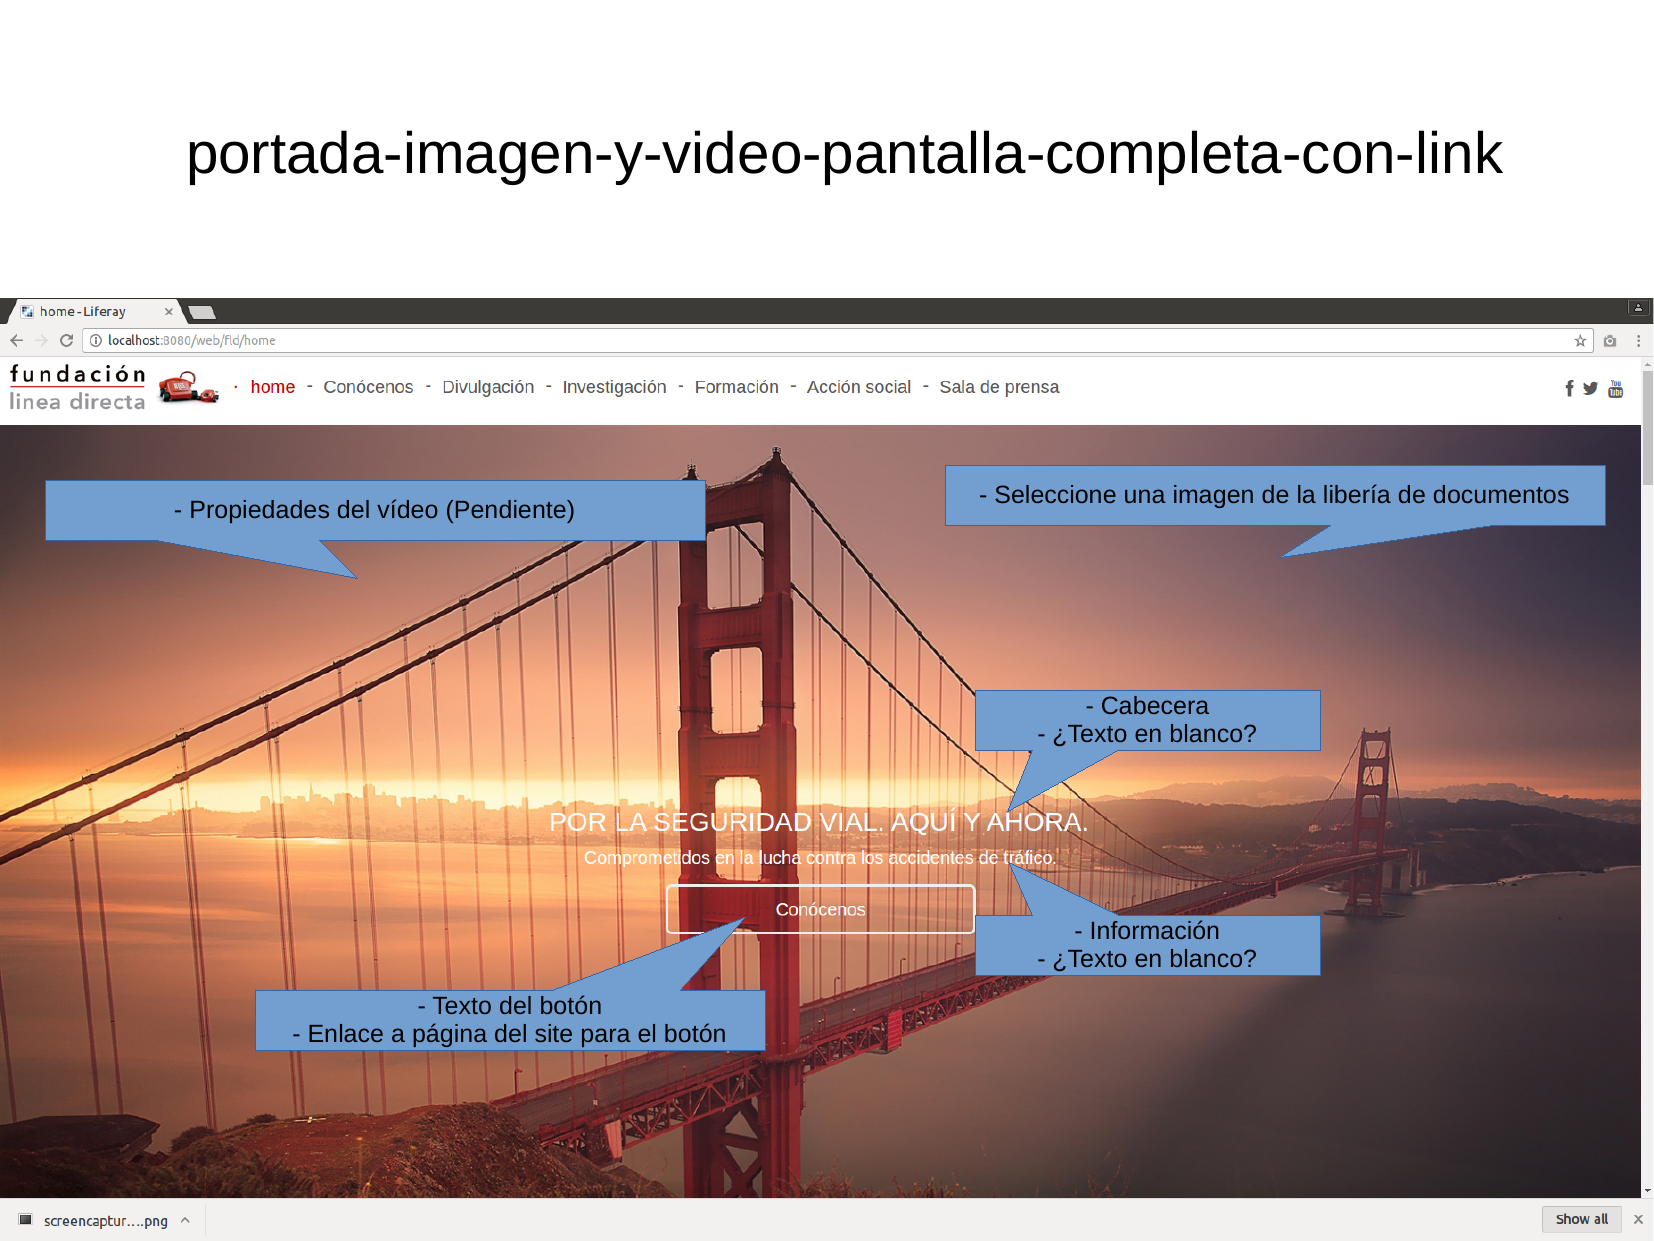

# portada-imagen-y-video-pantalla-completa-con-link
- Seleccione una imagen de la libería de documentos
- Propiedades del vídeo (Pendiente)
- Cabecera
- ¿Texto en blanco?
- Información
- ¿Texto en blanco?
- Texto del botón
- Enlace a página del site para el botón